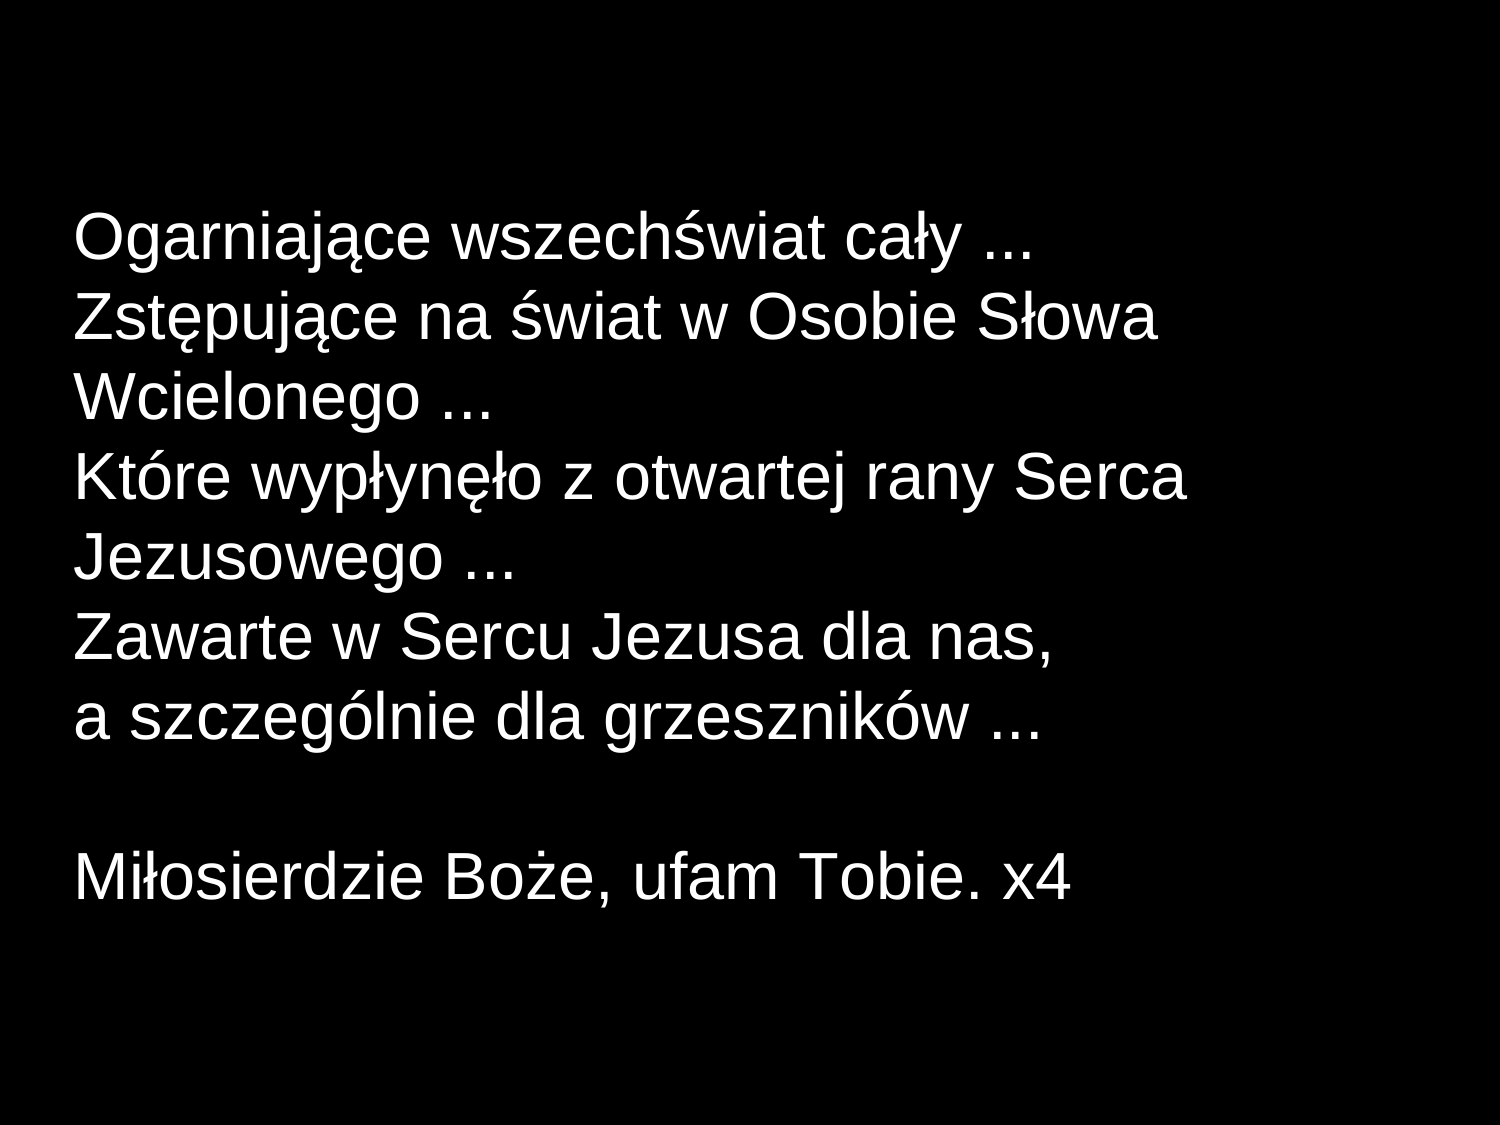

Ogarniające wszechświat cały ...
Zstępujące na świat w Osobie Słowa Wcielonego ...
Które wypłynęło z otwartej rany Serca Jezusowego ...
Zawarte w Sercu Jezusa dla nas,
a szczególnie dla grzeszników ...
Miłosierdzie Boże, ufam Tobie. x4